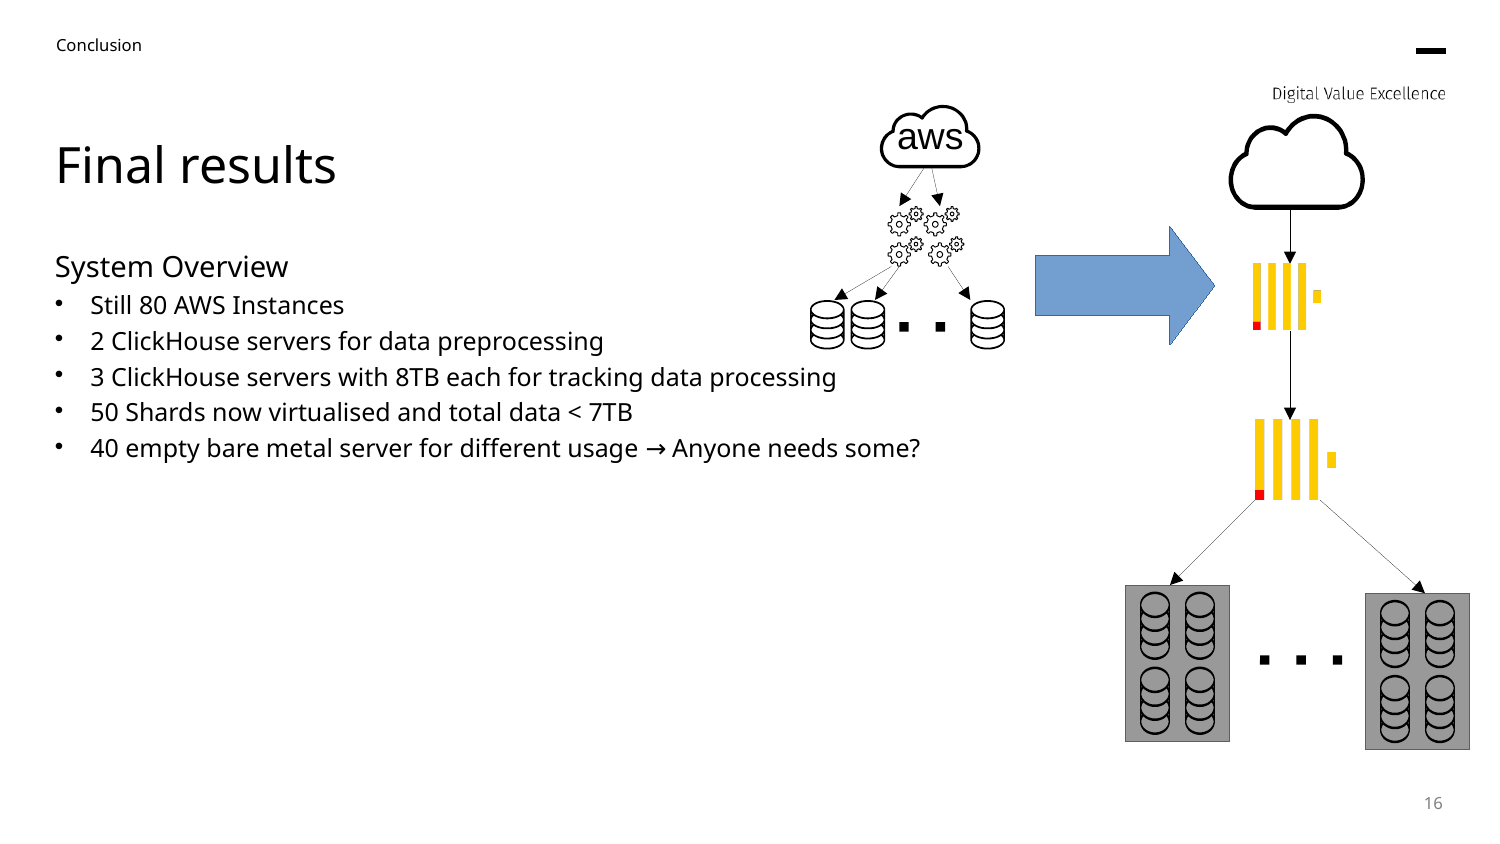

Conclusion
aws
Final results
System Overview
Still 80 AWS Instances
2 ClickHouse servers for data preprocessing
3 ClickHouse servers with 8TB each for tracking data processing
50 Shards now virtualised and total data < 7TB
40 empty bare metal server for different usage → Anyone needs some?